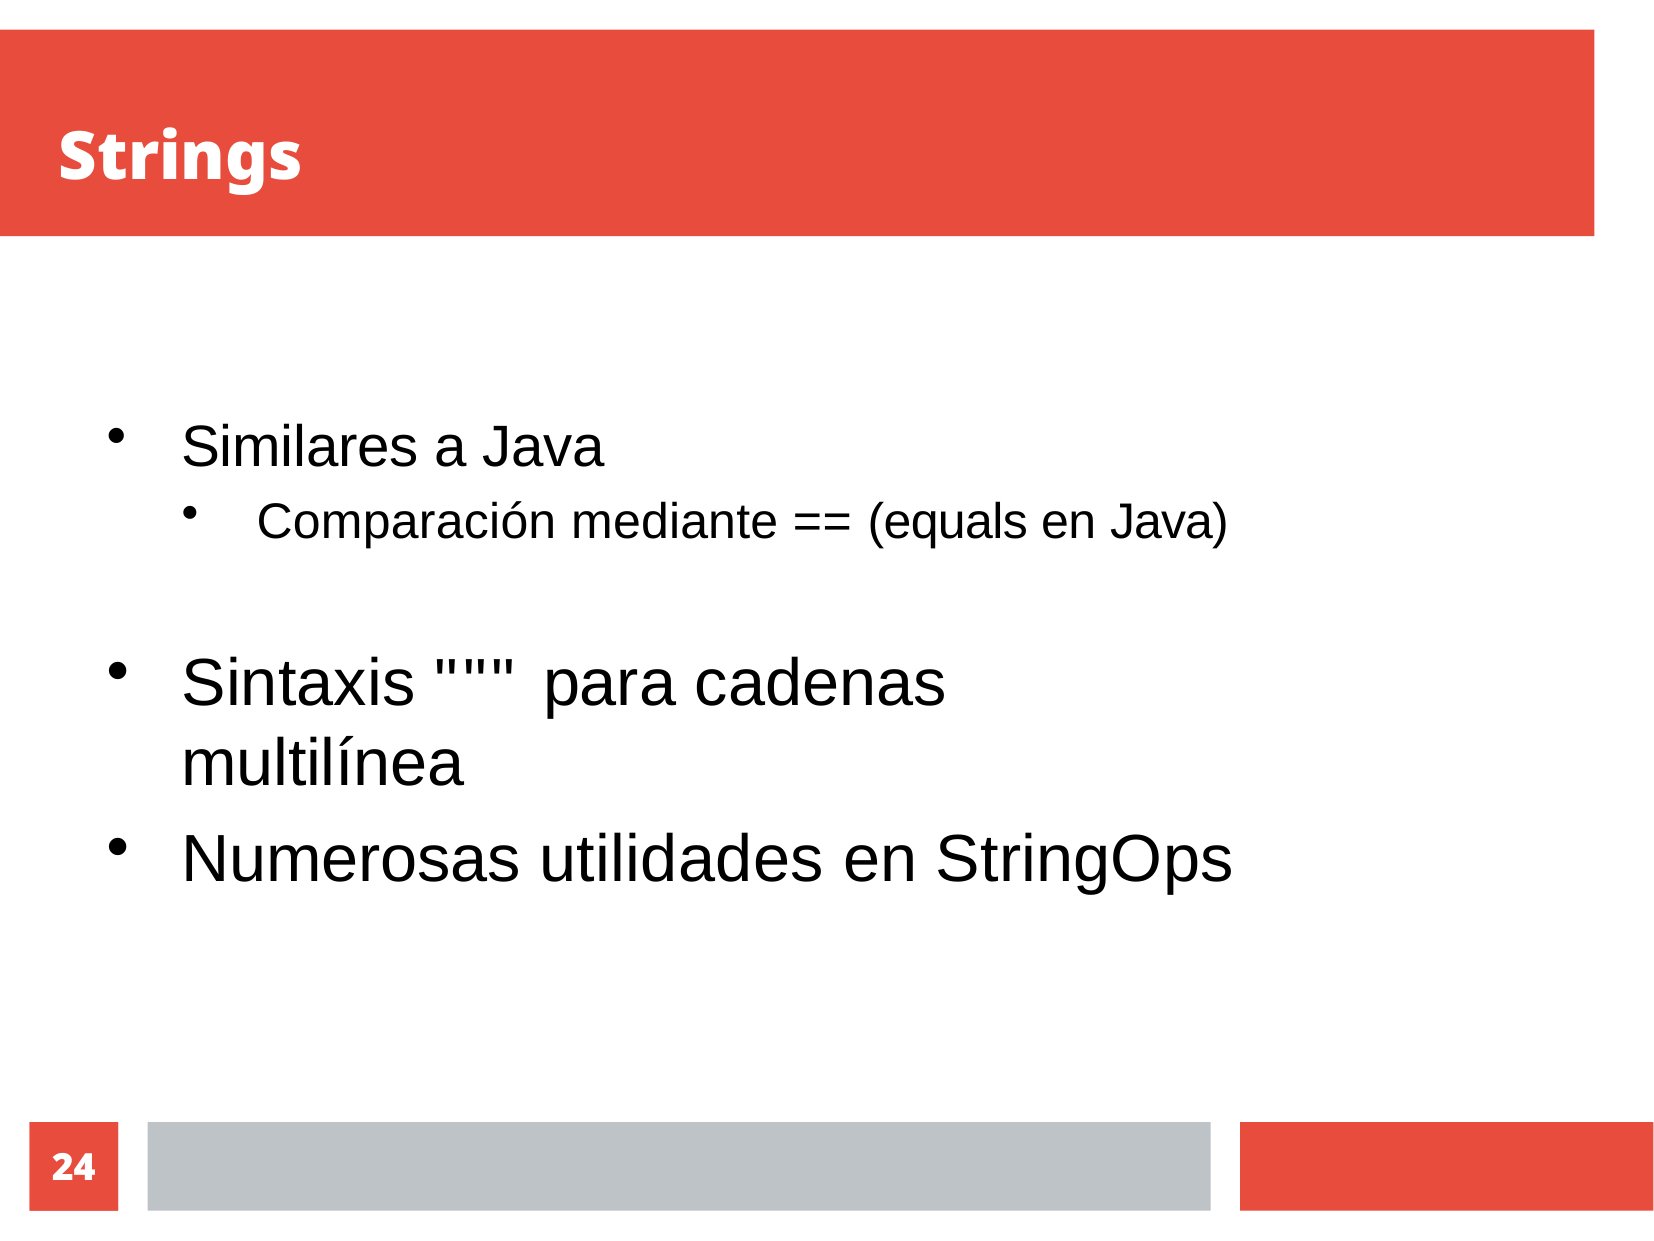

# Strings
Similares a Java
Comparación mediante == (equals en Java)
Sintaxis """ para cadenas multilínea
Numerosas utilidades en StringOps
24